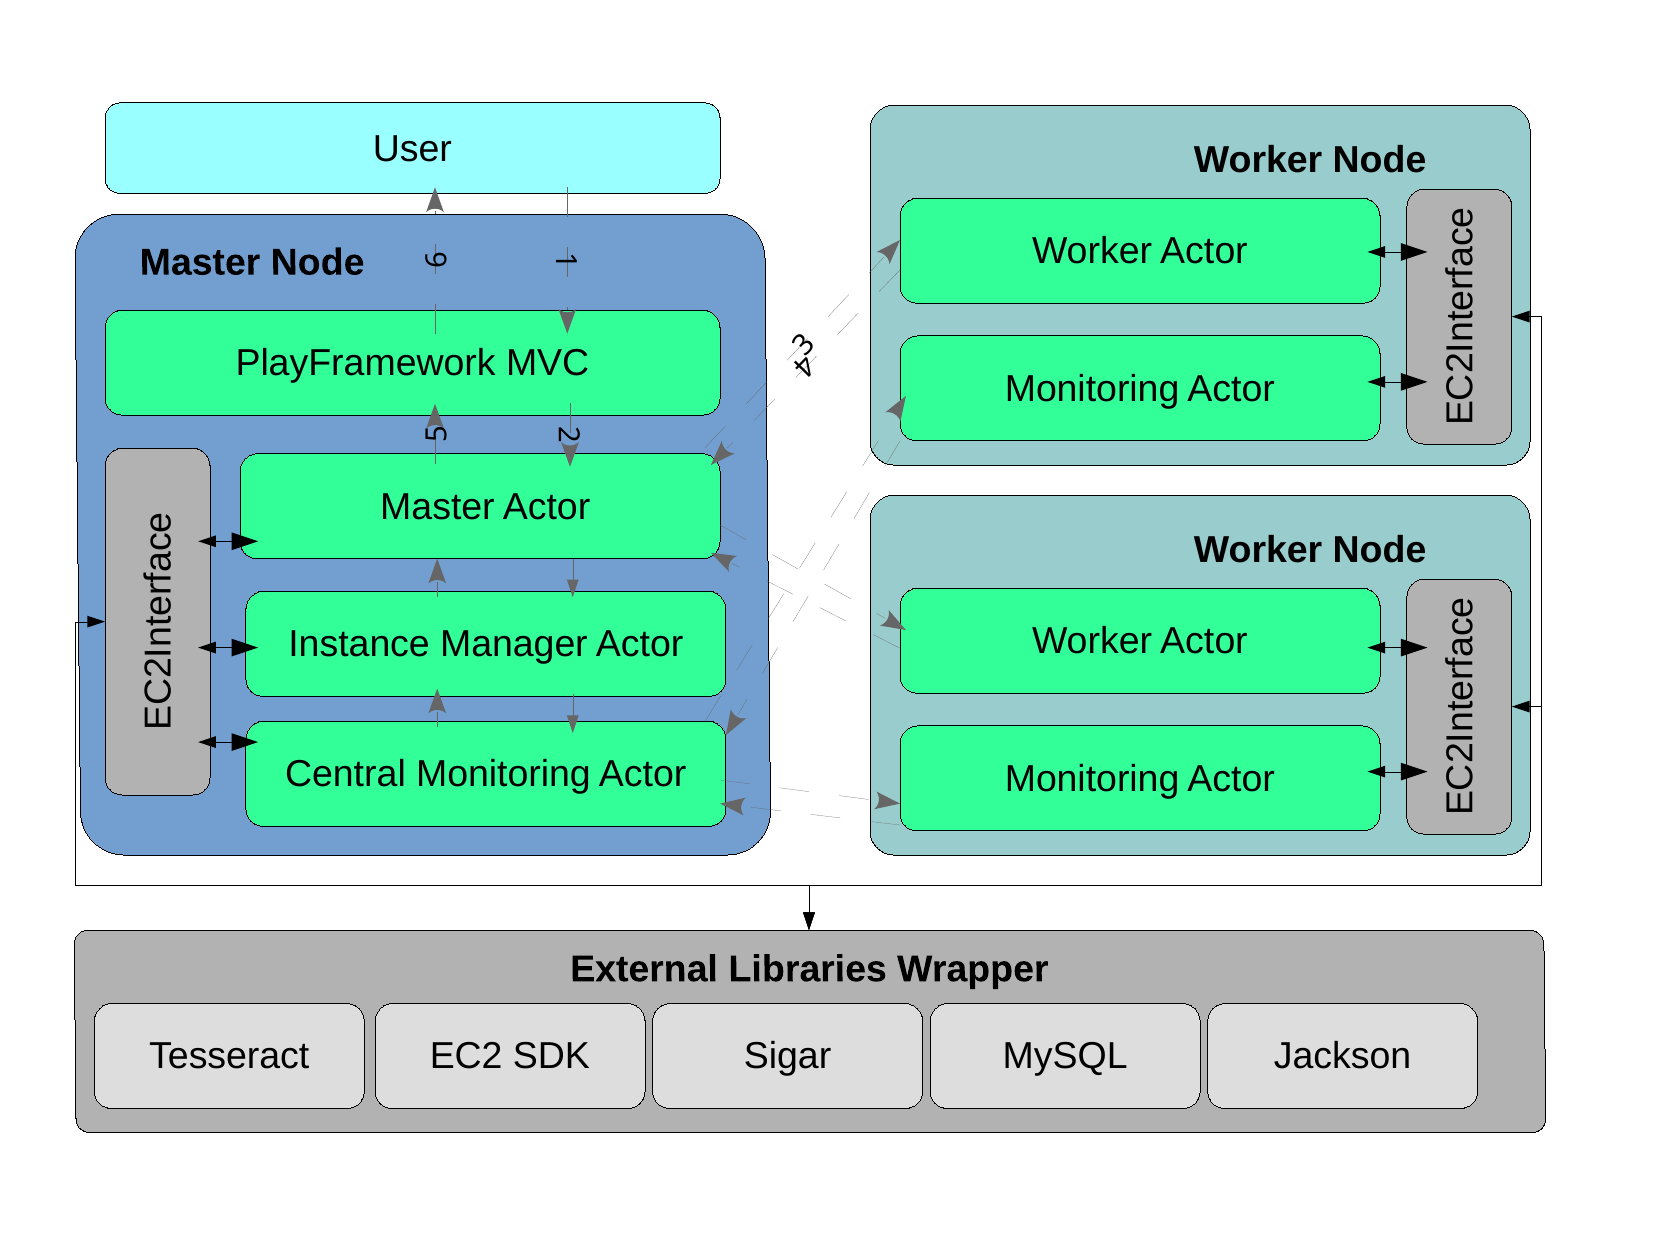

User
 Worker Node
6
1
Worker Actor
Master Node
3
EC2Interface
4
PlayFramework MVC
Monitoring Actor
2
5
 Master Actor
 Worker Node
EC2Interface
Worker Actor
Instance Manager Actor
EC2Interface
Central Monitoring Actor
Monitoring Actor
External Libraries Wrapper
Tesseract
EC2 SDK
Sigar
MySQL
Jackson